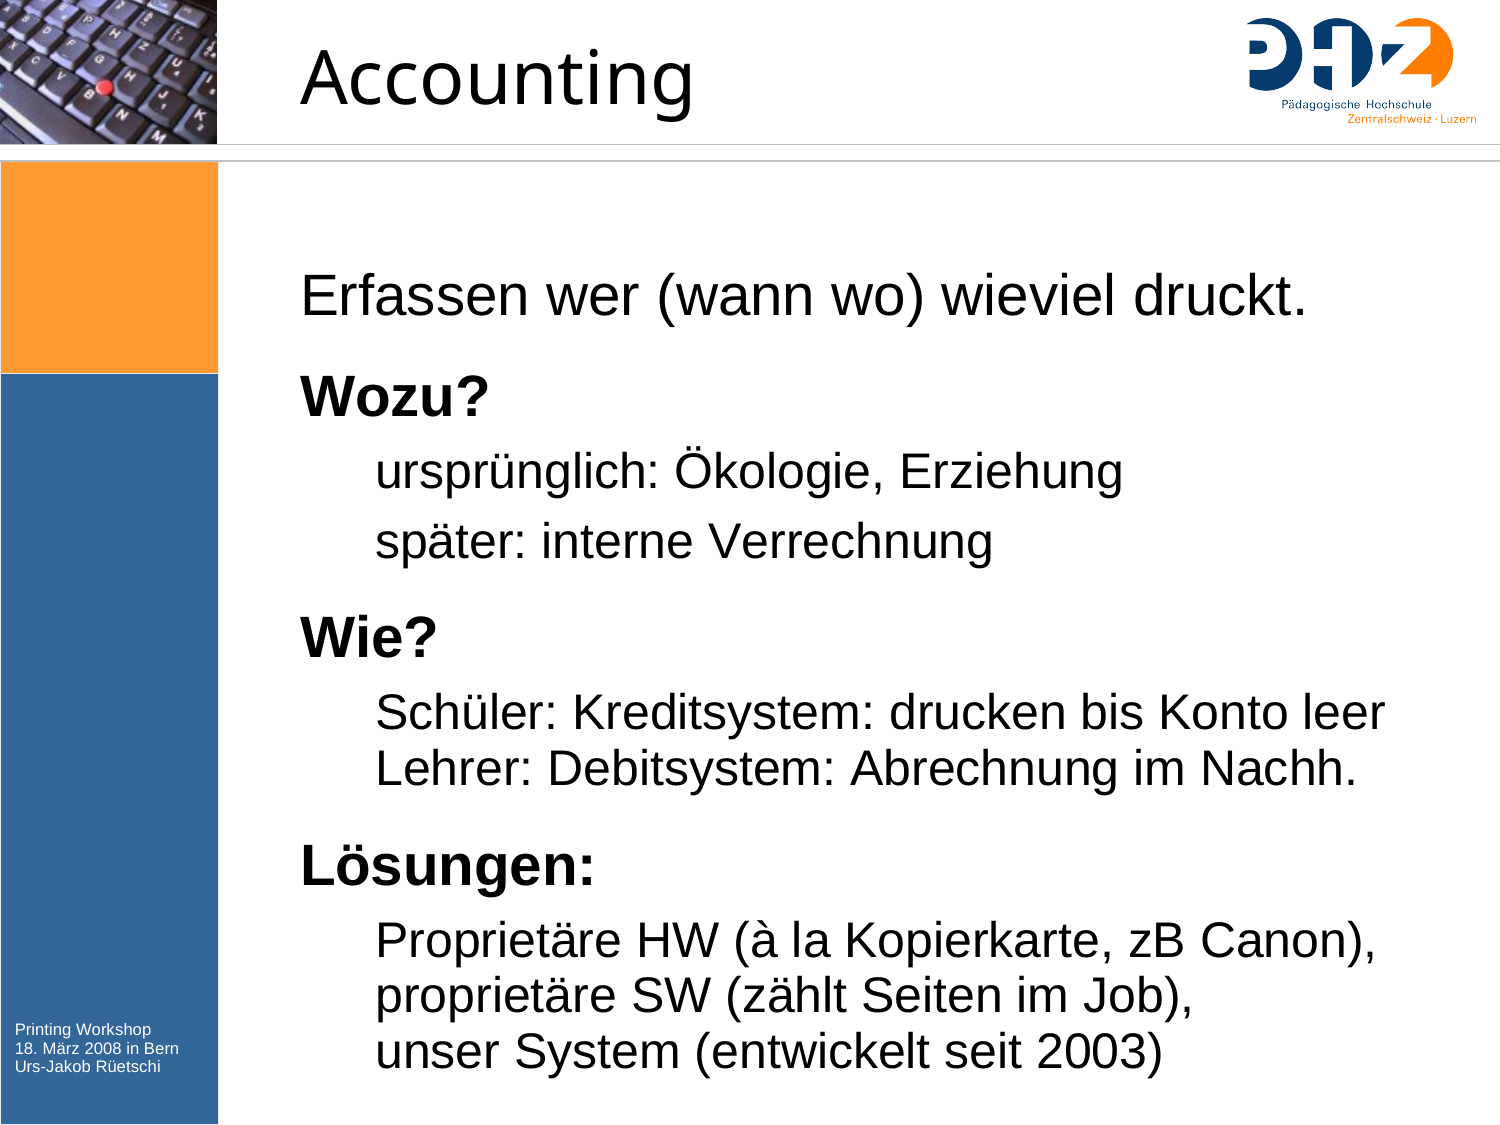

# Accounting
Erfassen wer (wann wo) wieviel druckt.
Wozu?
ursprünglich: Ökologie, Erziehung
später: interne Verrechnung
Wie?
Schüler: Kreditsystem: drucken bis Konto leer
Lehrer: Debitsystem: Abrechnung im Nachh.
Lösungen:
Proprietäre HW (à la Kopierkarte, zB Canon),
proprietäre SW (zählt Seiten im Job),
unser System (entwickelt seit 2003)